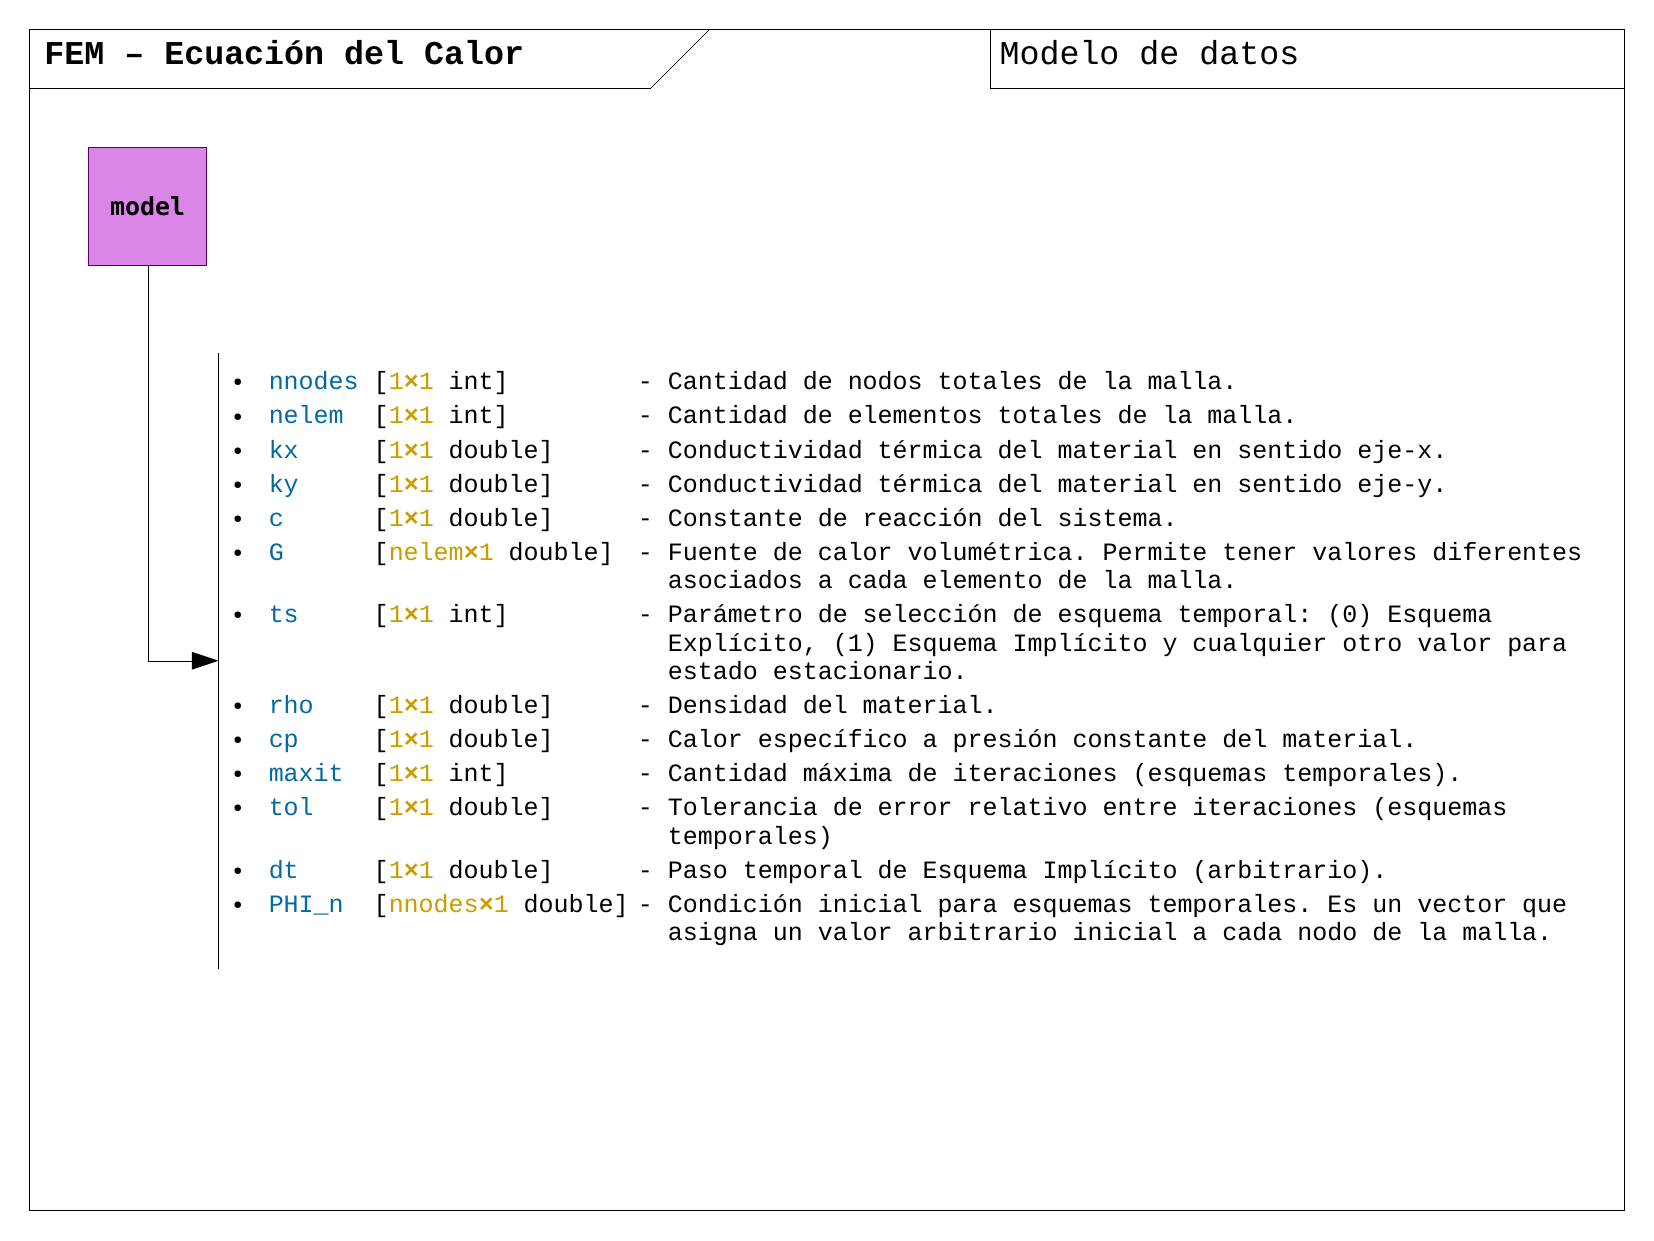

FEM – Ecuación del Calor
Modelo de datos
model
nnodes [1×1 int]		- Cantidad de nodos totales de la malla.
nelem [1×1 int]		- Cantidad de elementos totales de la malla.
kx [1×1 double]		- Conductividad térmica del material en sentido eje-x.
ky [1×1 double]		- Conductividad térmica del material en sentido eje-y.
c [1×1 double]		- Constante de reacción del sistema.
G [nelem×1 double]	- Fuente de calor volumétrica. Permite tener valores diferentes 					 asociados a cada elemento de la malla.
ts [1×1 int]		- Parámetro de selección de esquema temporal: (0) Esquema 							 Explícito, (1) Esquema Implícito y cualquier otro valor para 						 estado estacionario.
rho [1×1 double]		- Densidad del material.
cp [1×1 double]		- Calor específico a presión constante del material.
maxit [1×1 int]		- Cantidad máxima de iteraciones (esquemas temporales).
tol [1×1 double]		- Tolerancia de error relativo entre iteraciones (esquemas							 temporales)
dt [1×1 double]		- Paso temporal de Esquema Implícito (arbitrario).
PHI_n [nnodes×1 double]	- Condición inicial para esquemas temporales. Es un vector que 						 asigna un valor arbitrario inicial a cada nodo de la malla.